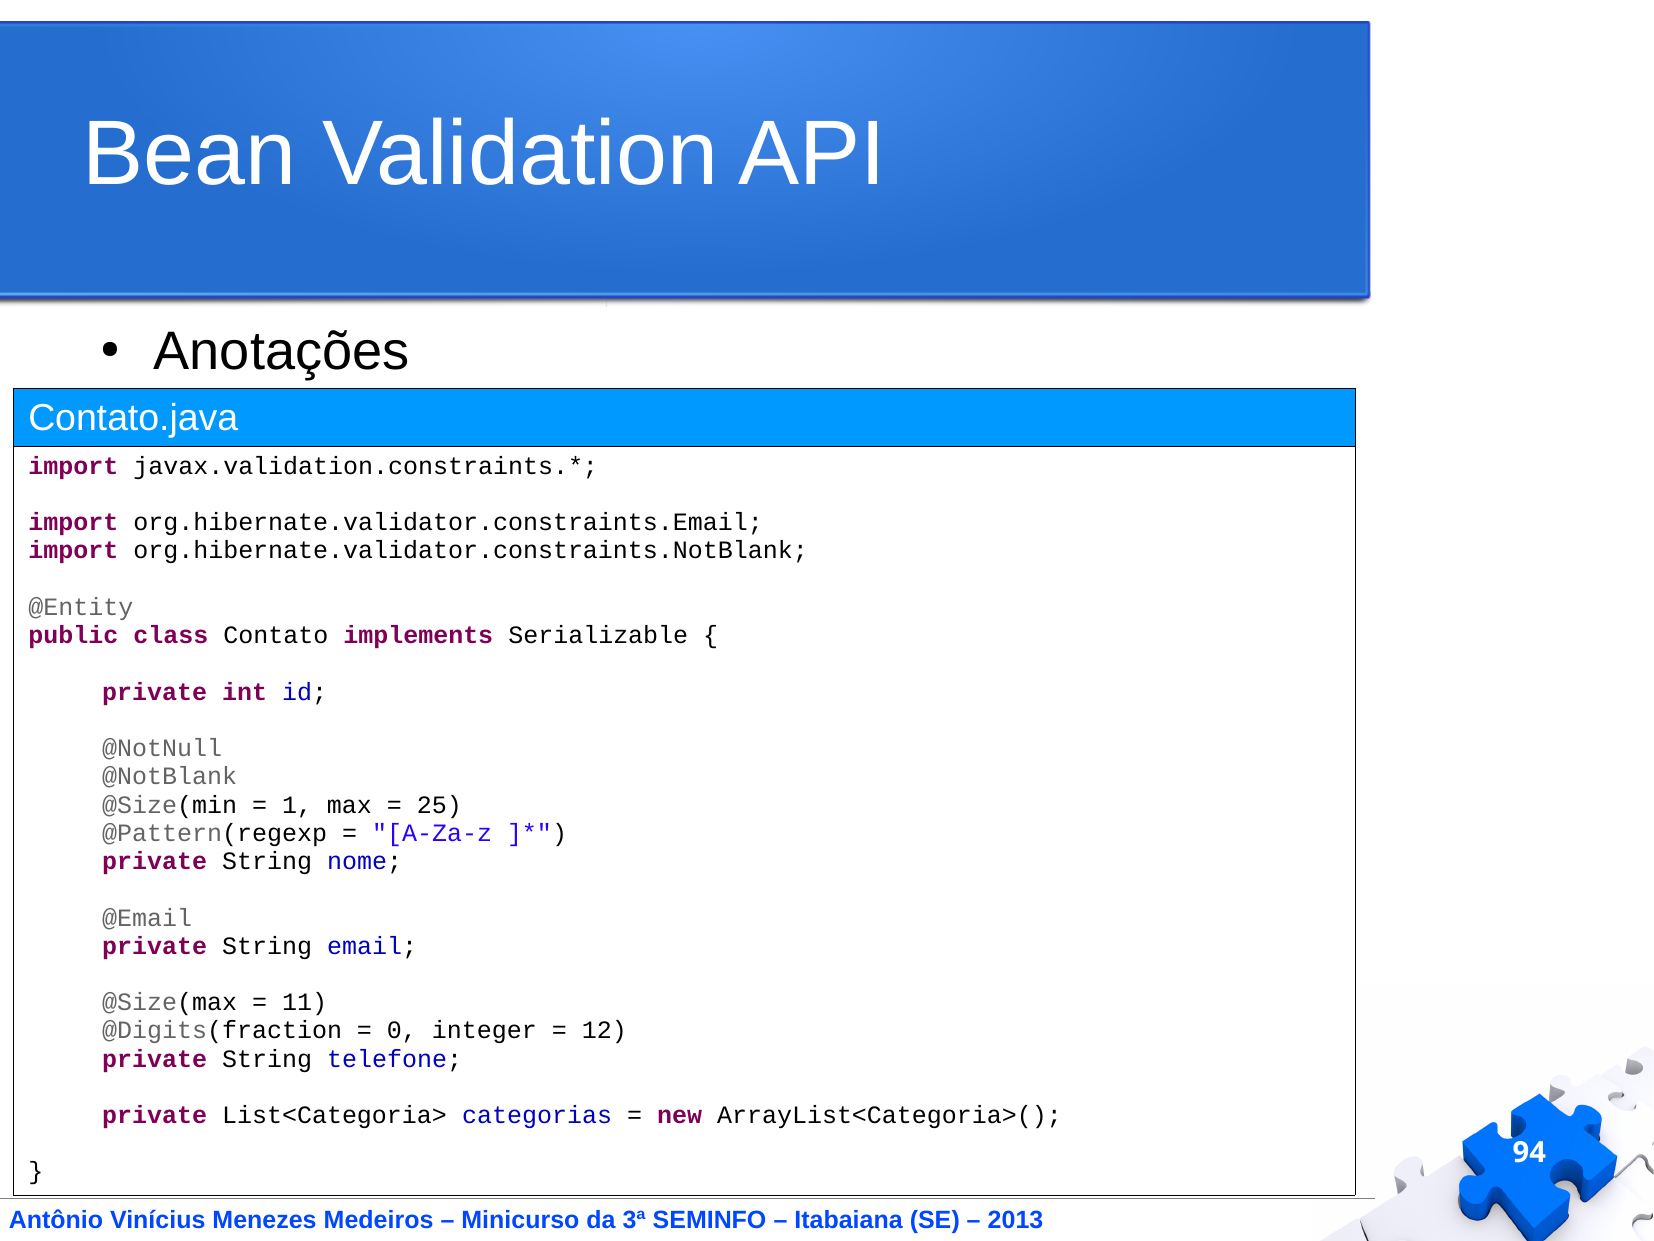

# Bean Validation API
Anotações
| Contato.java |
| --- |
| import javax.validation.constraints.\*; import org.hibernate.validator.constraints.Email; import org.hibernate.validator.constraints.NotBlank; @Entity public class Contato implements Serializable { private int id; @NotNull @NotBlank @Size(min = 1, max = 25) @Pattern(regexp = "[A-Za-z ]\*") private String nome; @Email private String email; @Size(max = 11) @Digits(fraction = 0, integer = 12) private String telefone; private List<Categoria> categorias = new ArrayList<Categoria>(); } |
94